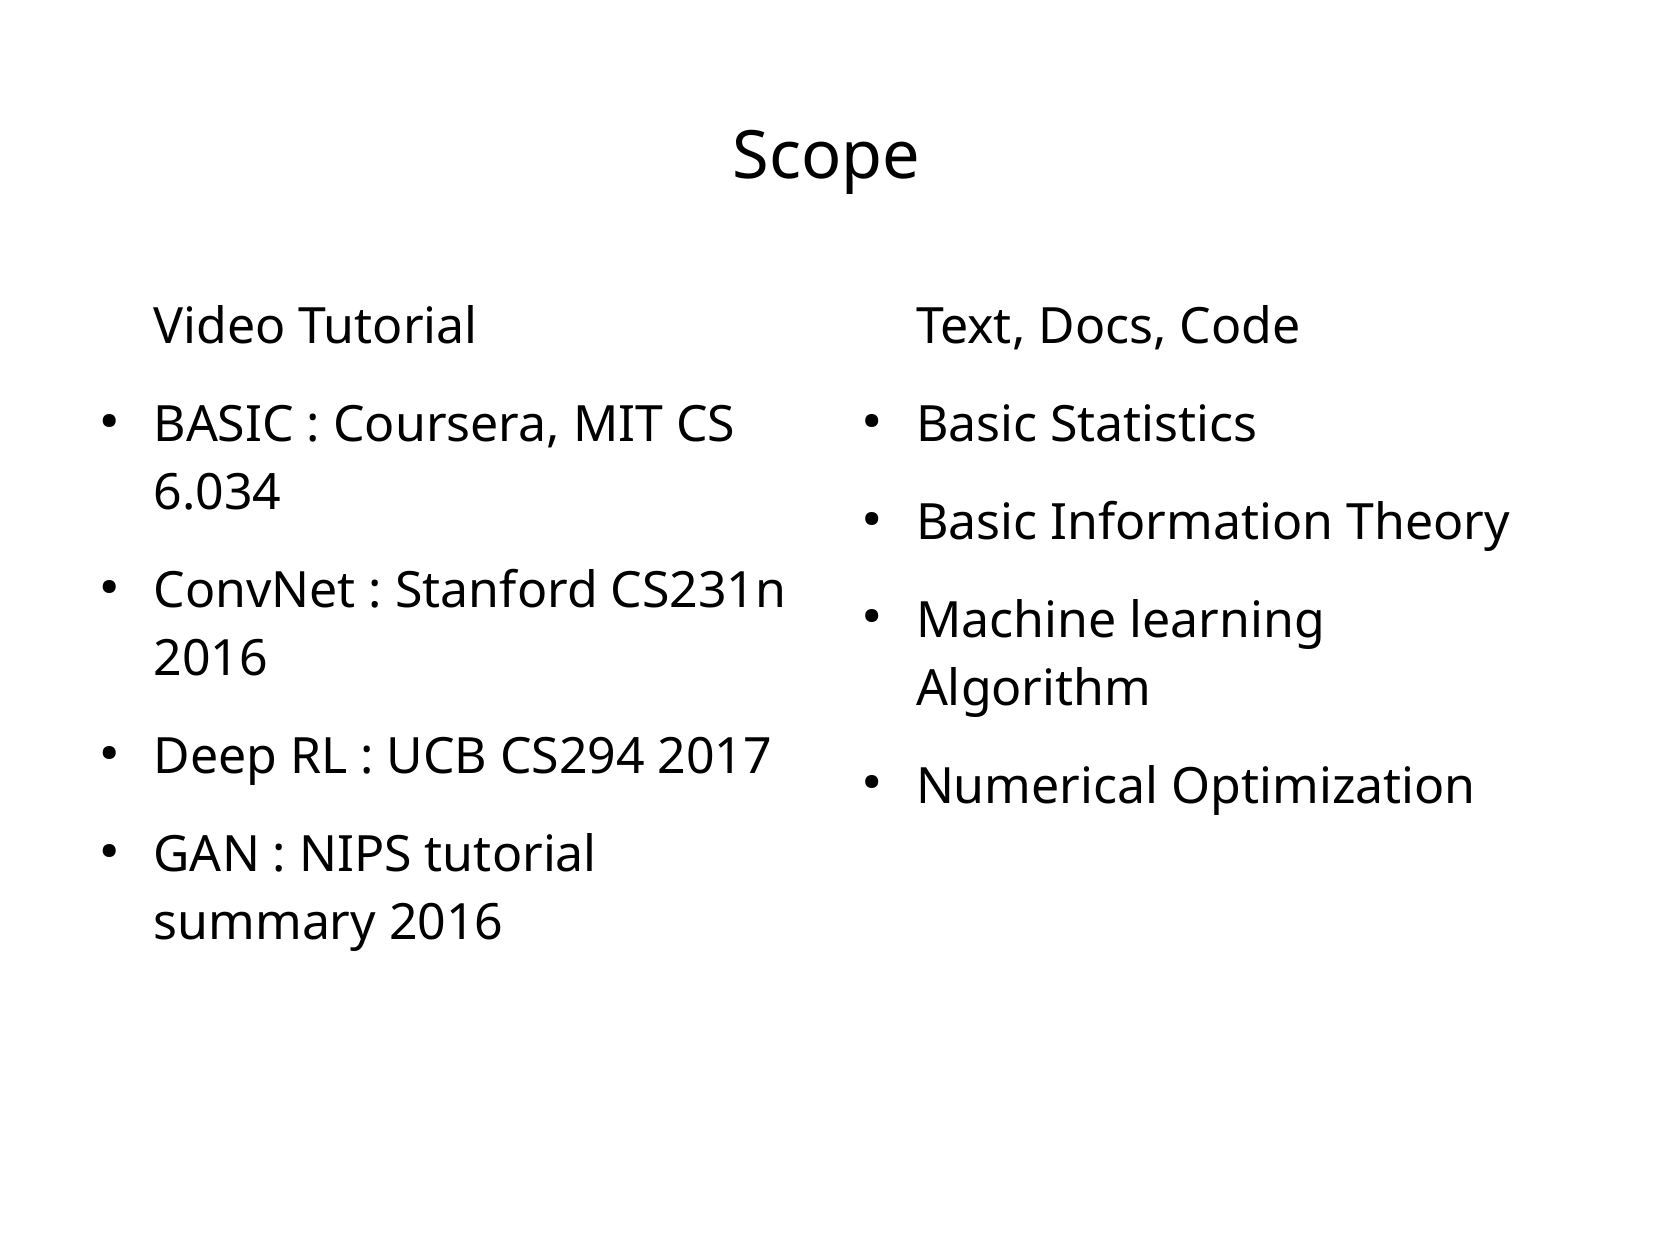

# Scope
Video Tutorial
BASIC : Coursera, MIT CS 6.034
ConvNet : Stanford CS231n 2016
Deep RL : UCB CS294 2017
GAN : NIPS tutorial summary 2016
Text, Docs, Code
Basic Statistics
Basic Information Theory
Machine learning Algorithm
Numerical Optimization